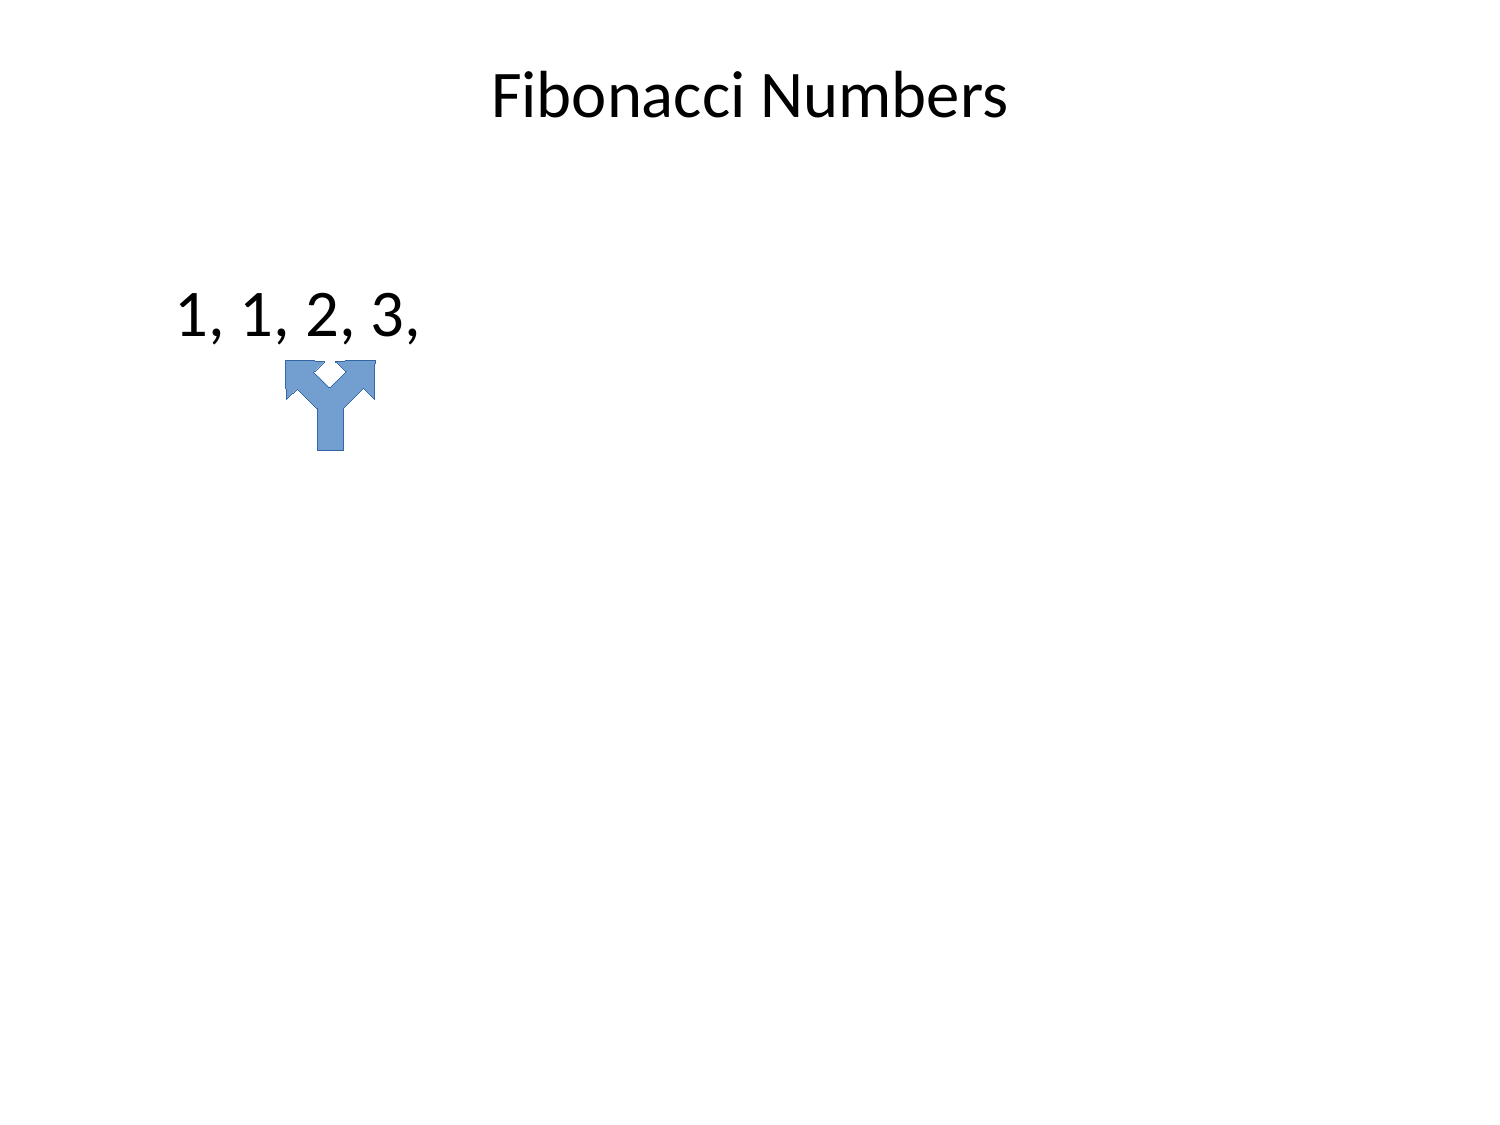

# Fibonacci Numbers
1, 1, 2, 3,